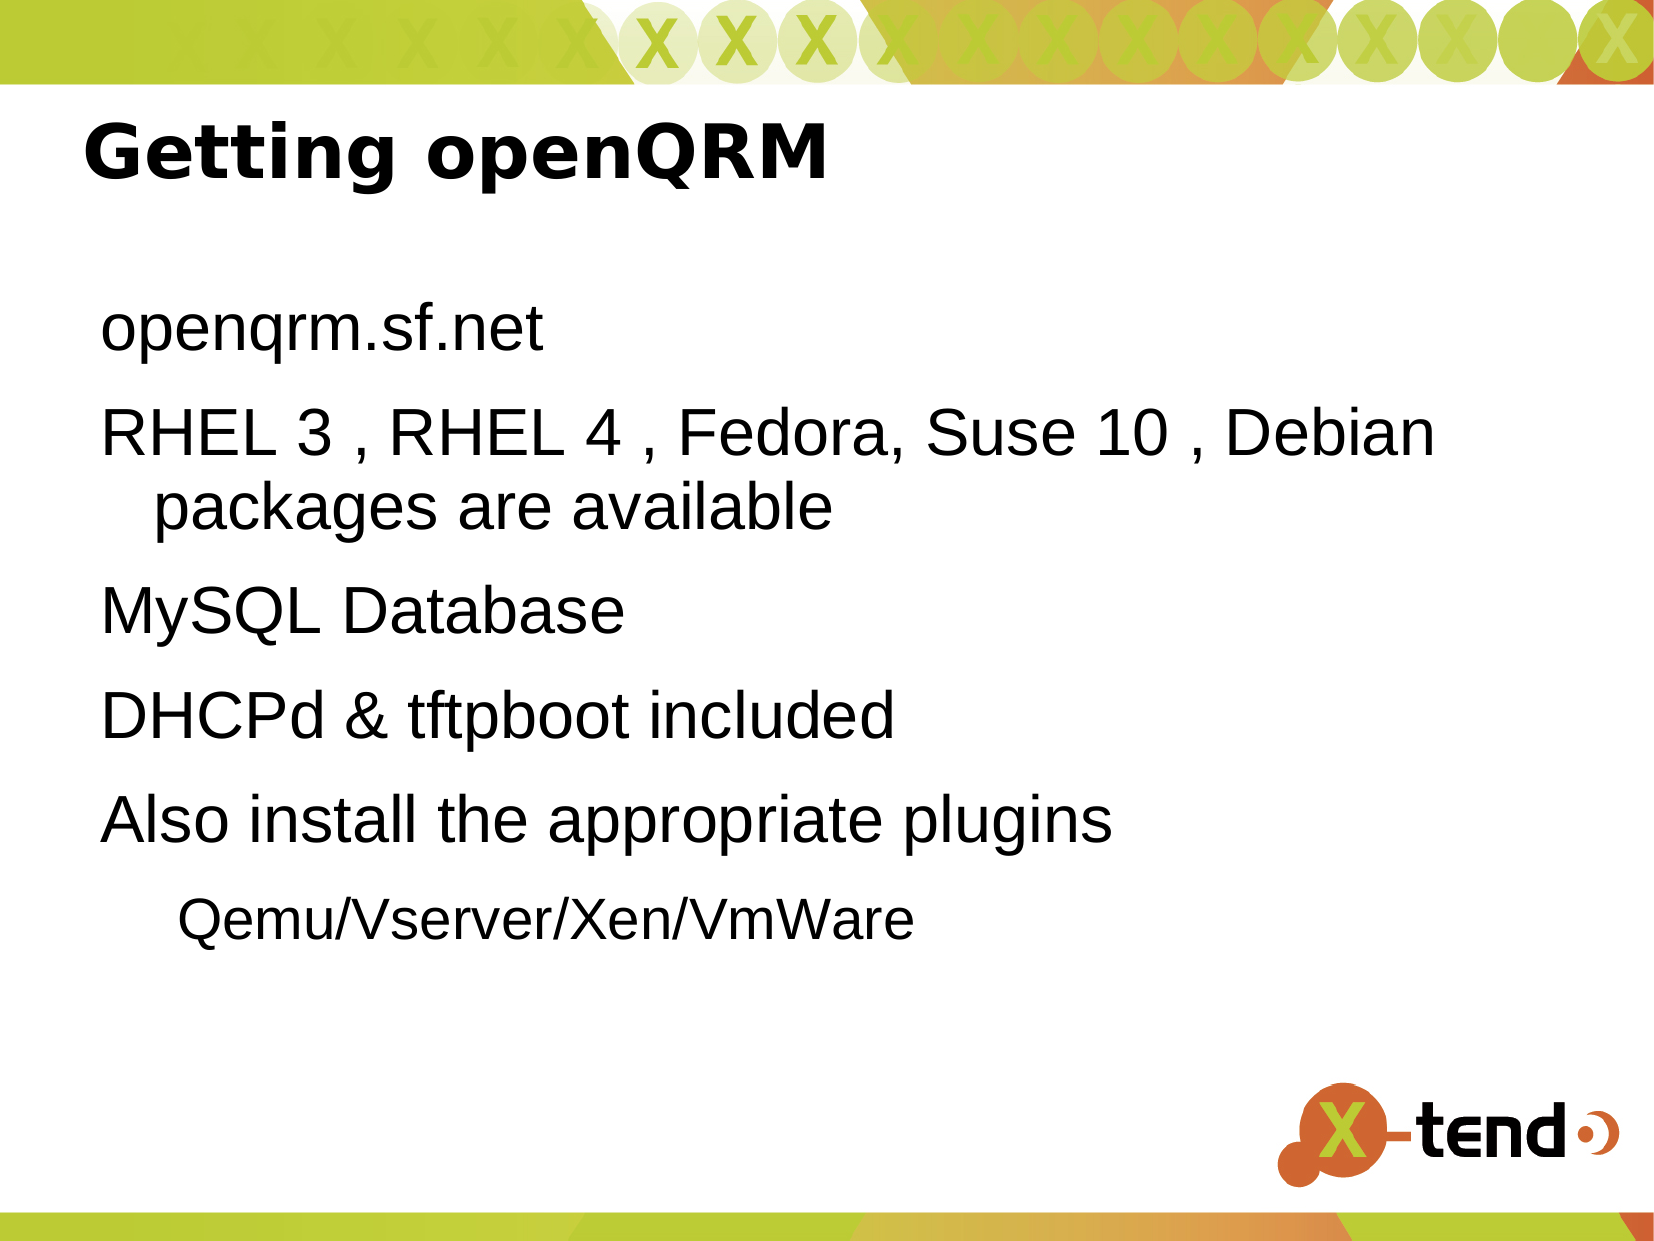

# Getting openQRM
openqrm.sf.net
RHEL 3 , RHEL 4 , Fedora, Suse 10 , Debian packages are available
MySQL Database
DHCPd & tftpboot included
Also install the appropriate plugins
Qemu/Vserver/Xen/VmWare